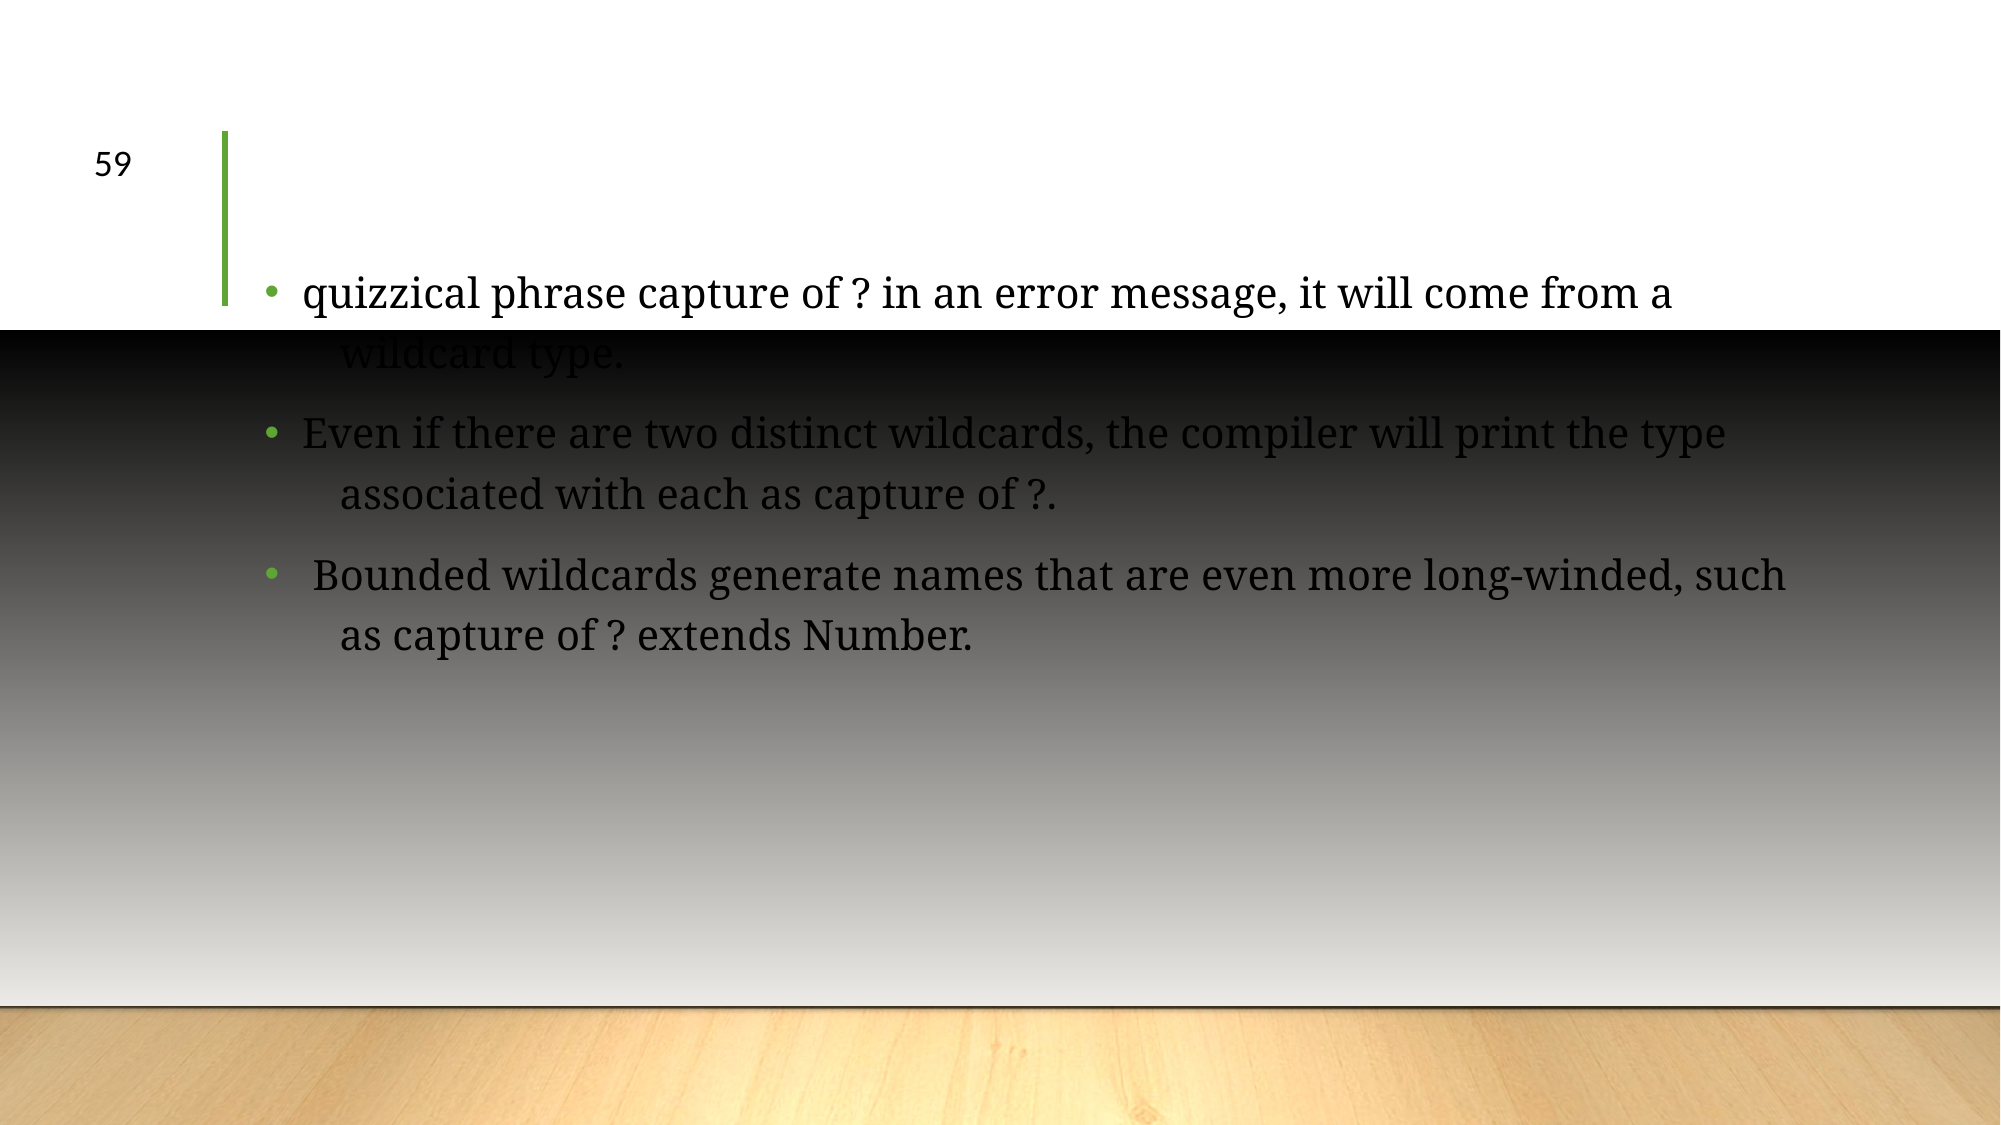

# quizzical phrase capture of ? in an error message, it will come from a wildcard type.
Even if there are two distinct wildcards, the compiler will print the type associated with each as capture of ?.
 Bounded wildcards generate names that are even more long-winded, such as capture of ? extends Number.